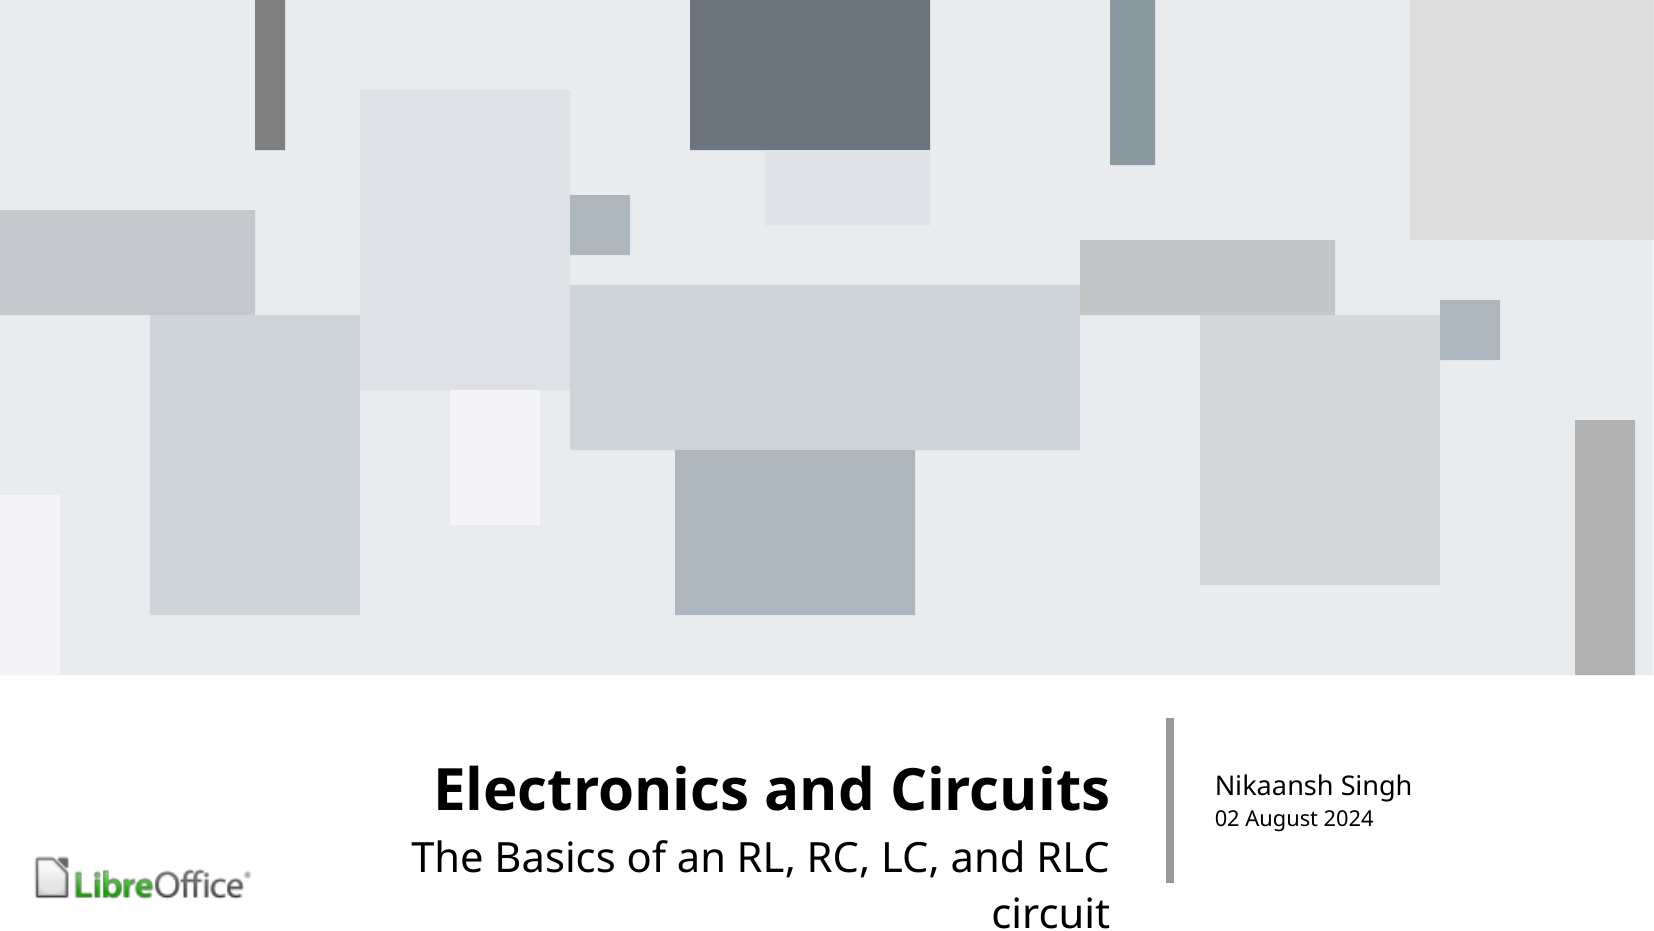

Electronics and Circuits
The Basics of an RL, RC, LC, and RLC circuit
Nikaansh Singh
02 August 2024